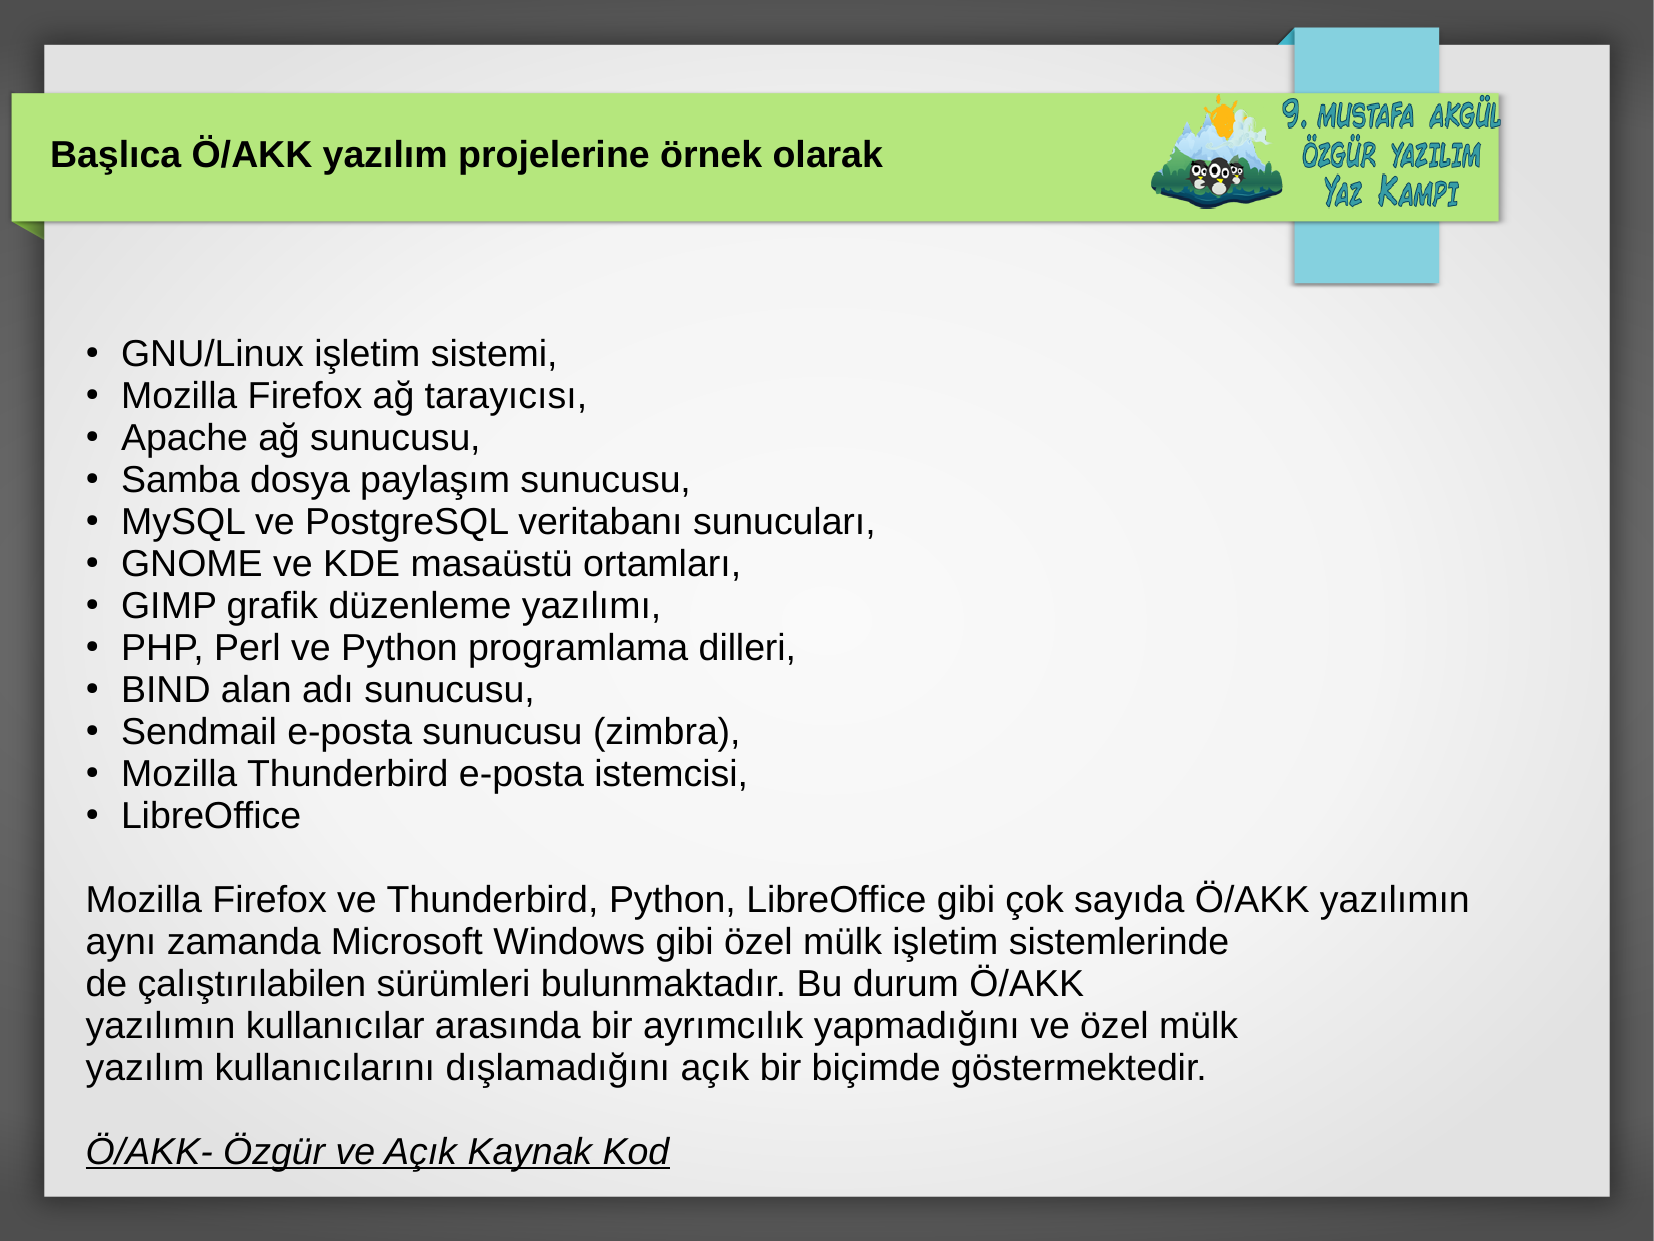

Başlıca Ö/AKK yazılım projelerine örnek olarak
GNU/Linux işletim sistemi,
Mozilla Firefox ağ tarayıcısı,
Apache ağ sunucusu,
Samba dosya paylaşım sunucusu,
MySQL ve PostgreSQL veritabanı sunucuları,
GNOME ve KDE masaüstü ortamları,
GIMP grafik düzenleme yazılımı,
PHP, Perl ve Python programlama dilleri,
BIND alan adı sunucusu,
Sendmail e-posta sunucusu (zimbra),
Mozilla Thunderbird e-posta istemcisi,
LibreOffice
Mozilla Firefox ve Thunderbird, Python, LibreOffice gibi çok sayıda Ö/AKK yazılımın
aynı zamanda Microsoft Windows gibi özel mülk işletim sistemlerinde
de çalıştırılabilen sürümleri bulunmaktadır. Bu durum Ö/AKK
yazılımın kullanıcılar arasında bir ayrımcılık yapmadığını ve özel mülk
yazılım kullanıcılarını dışlamadığını açık bir biçimde göstermektedir.
Ö/AKK- Özgür ve Açık Kaynak Kod